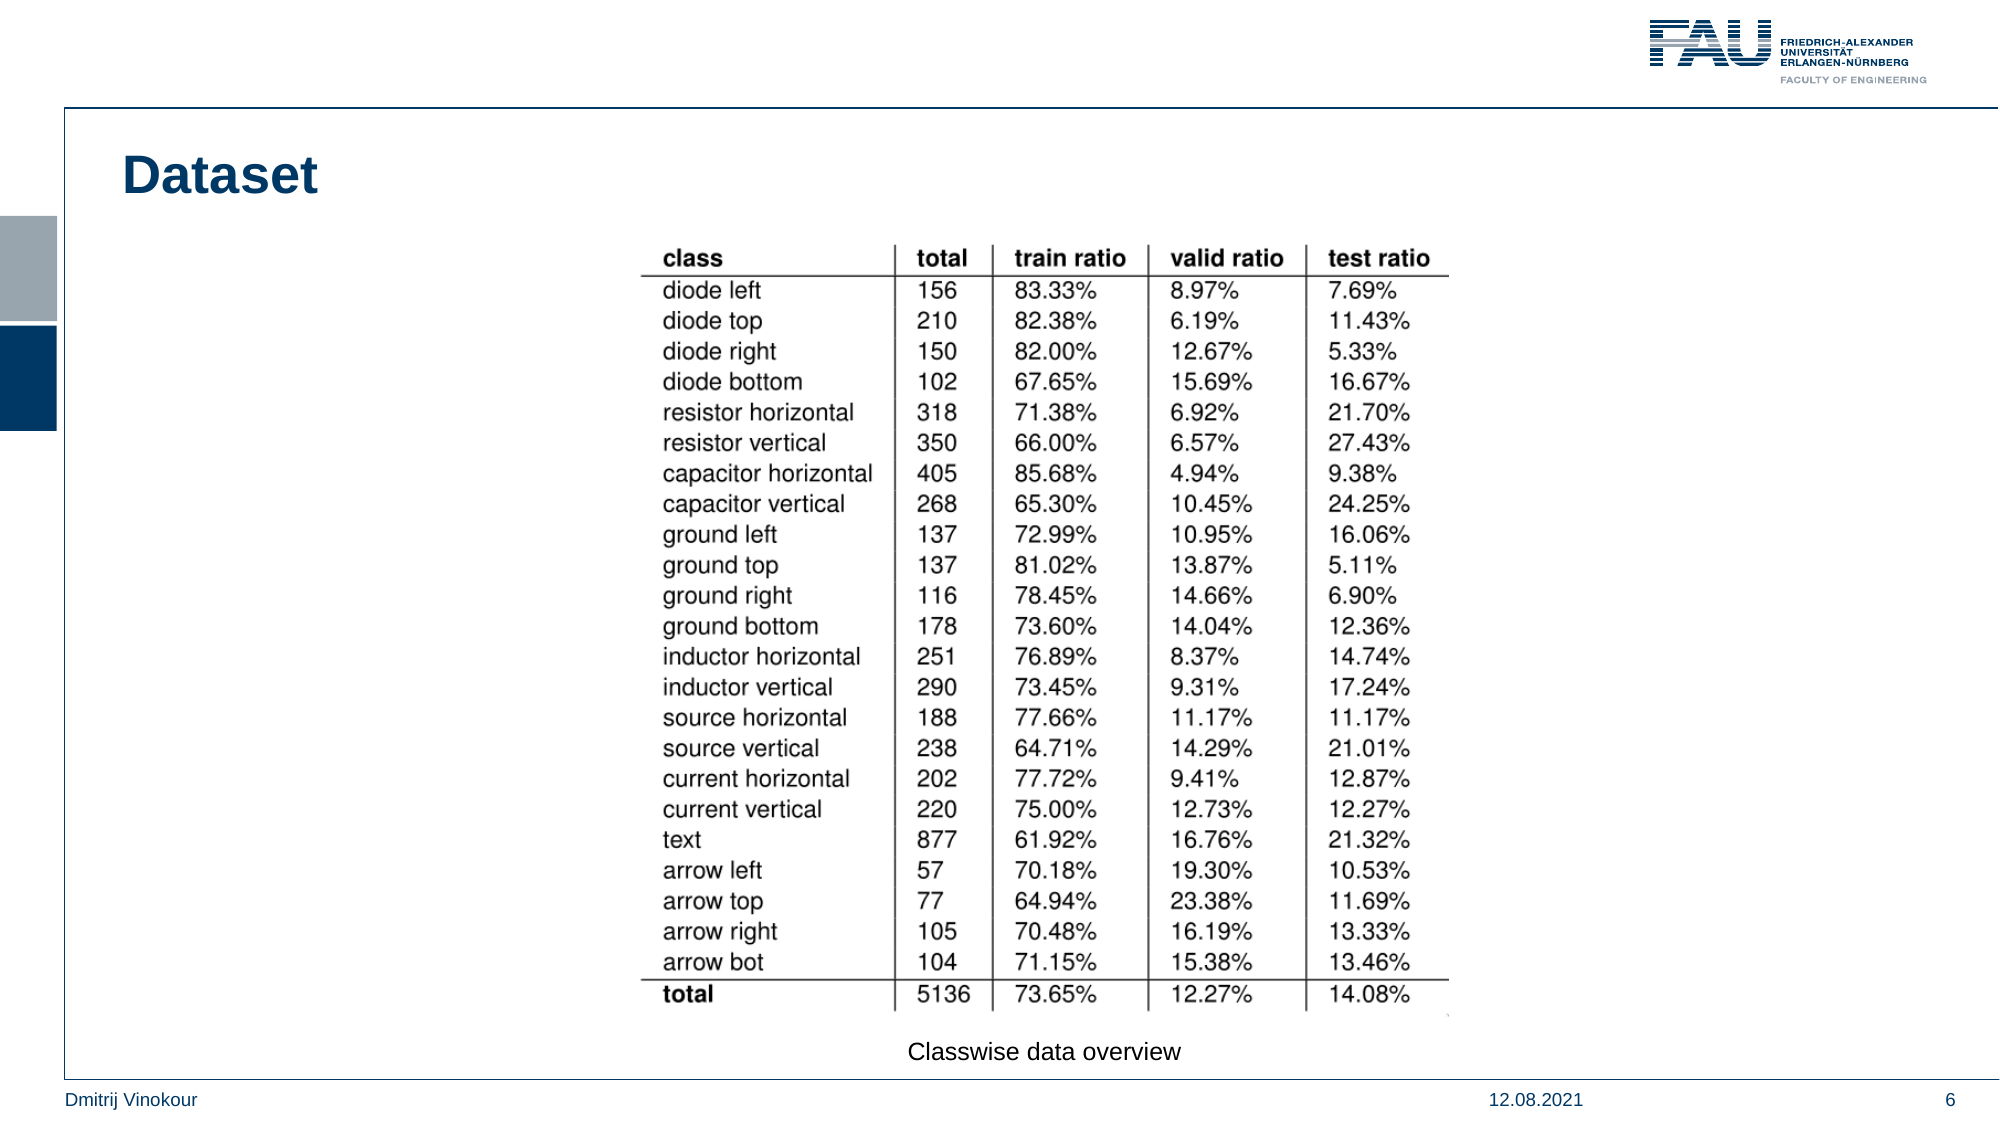

Dataset
Classwise data overview
12.08.2021
Dmitrij Vinokour